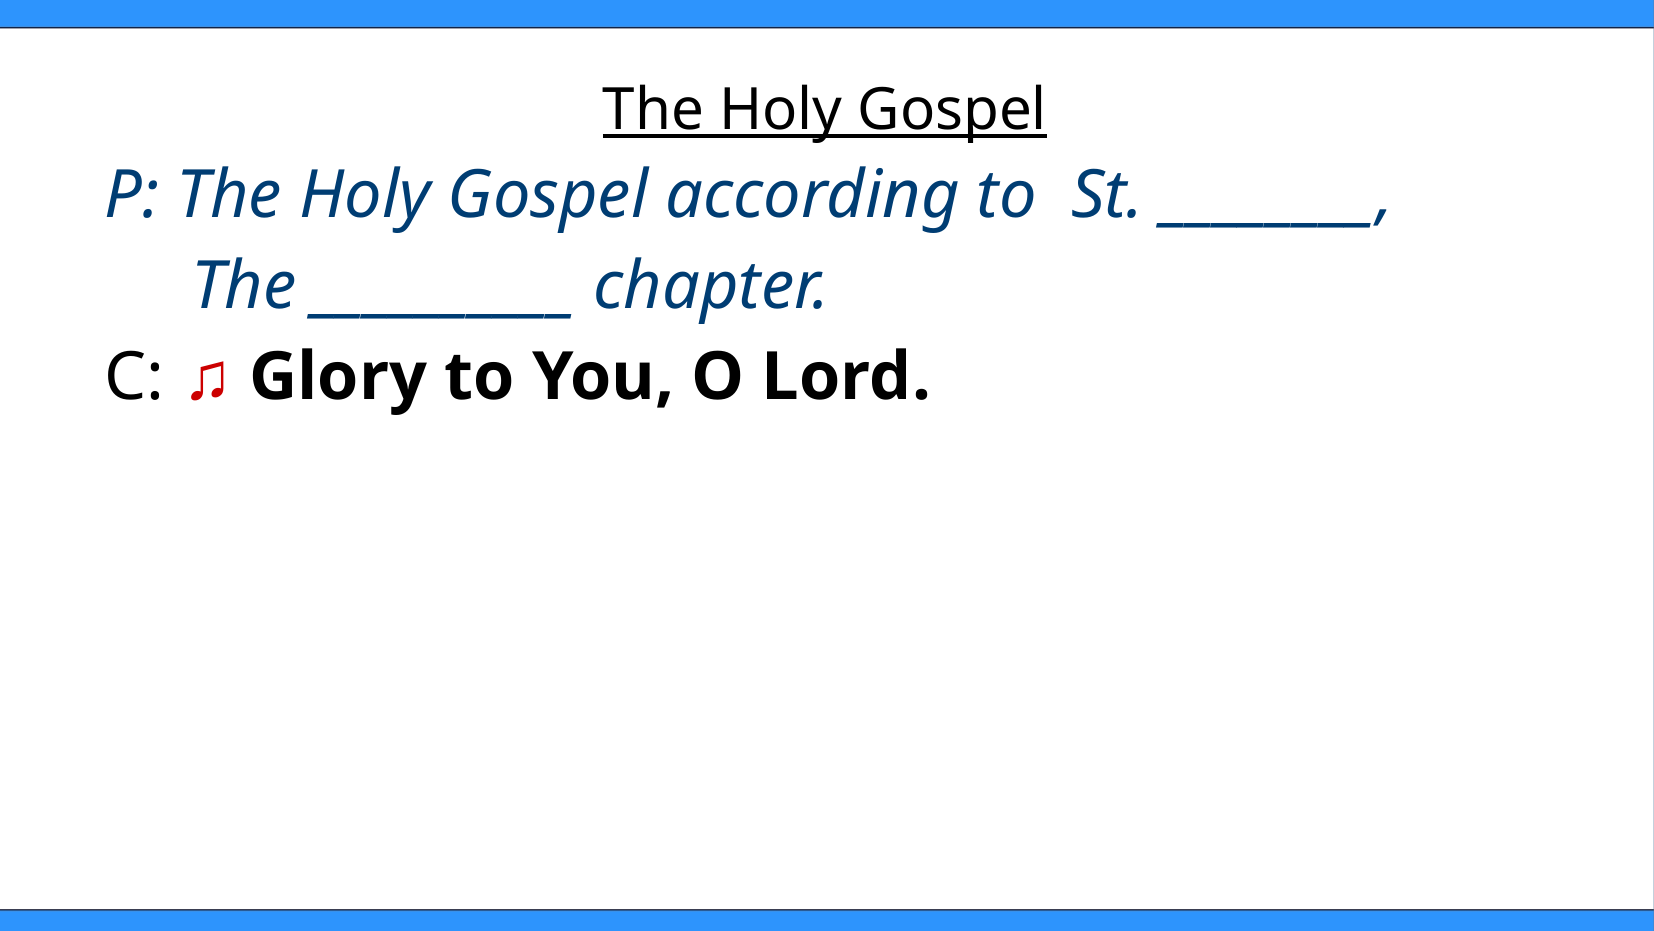

The Holy Gospel
P: The Holy Gospel according to St. ________,
 The __________ chapter.
C: ♫ Glory to You, O Lord.